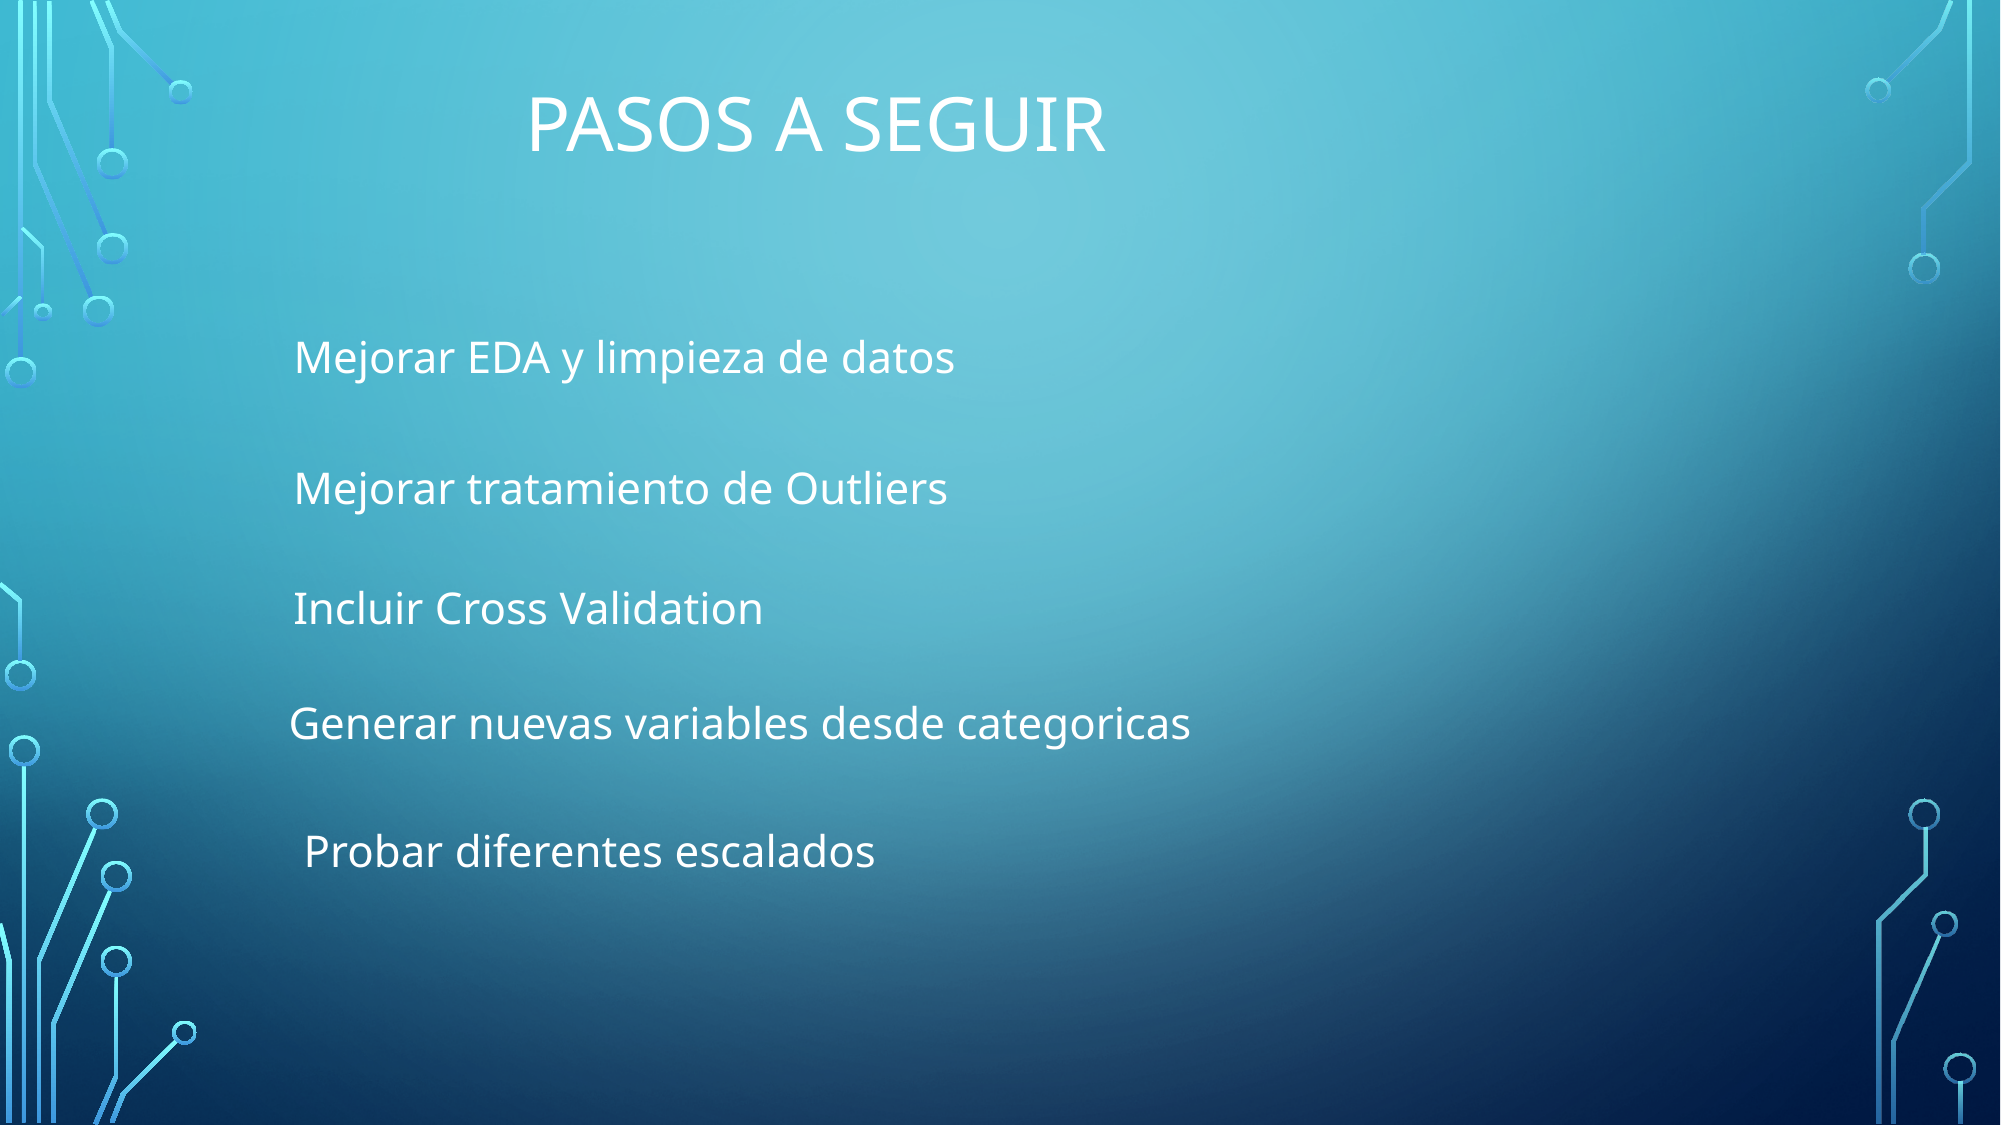

# PASos a seguir
Mejorar EDA y limpieza de datos
Mejorar tratamiento de Outliers
Incluir Cross Validation
Generar nuevas variables desde categoricas
Probar diferentes escalados